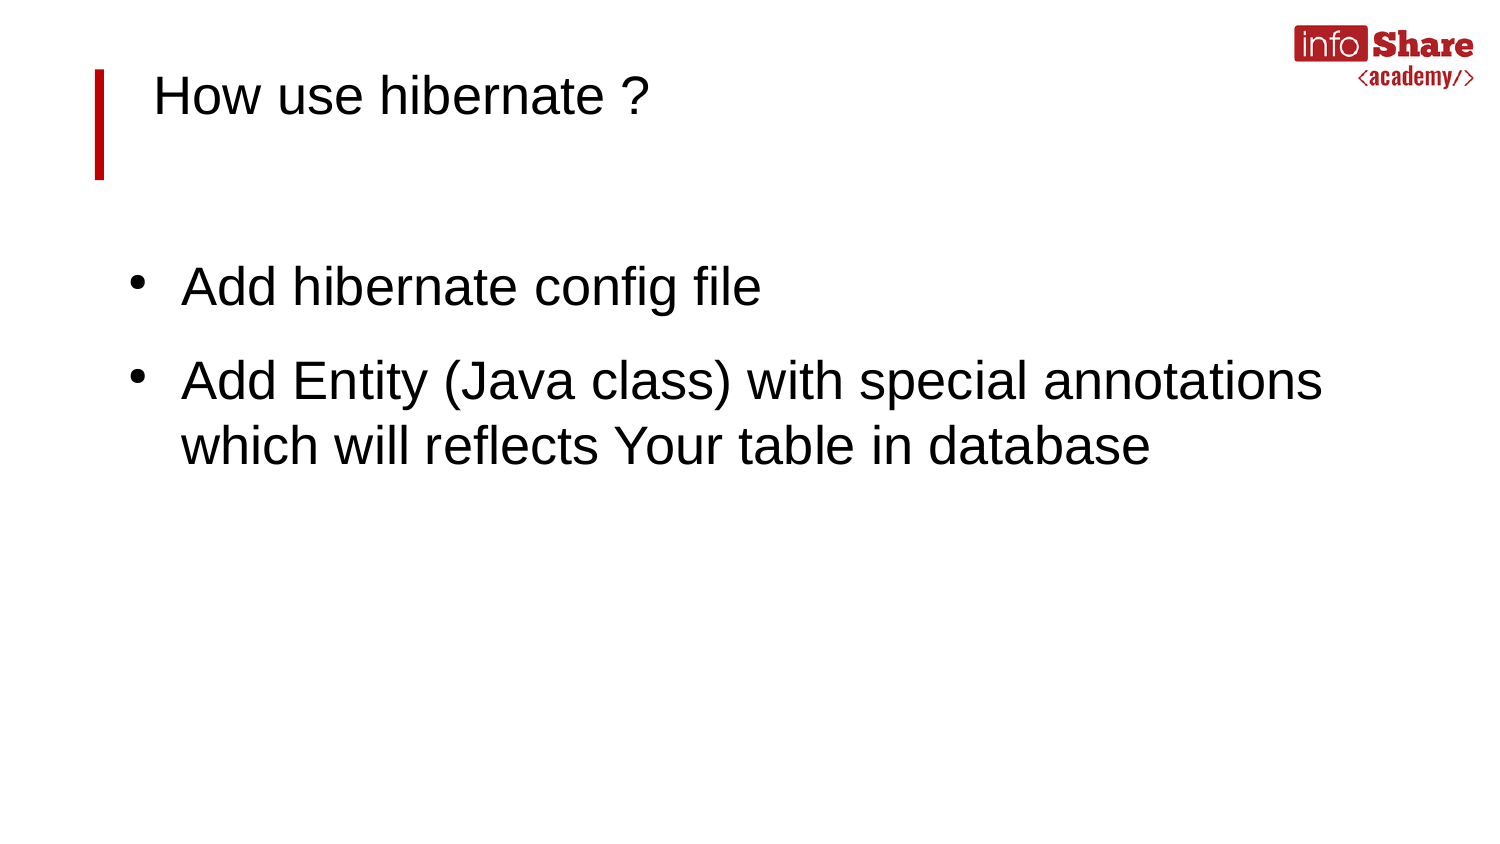

# How use hibernate ?
Add hibernate config file
Add Entity (Java class) with special annotations which will reflects Your table in database